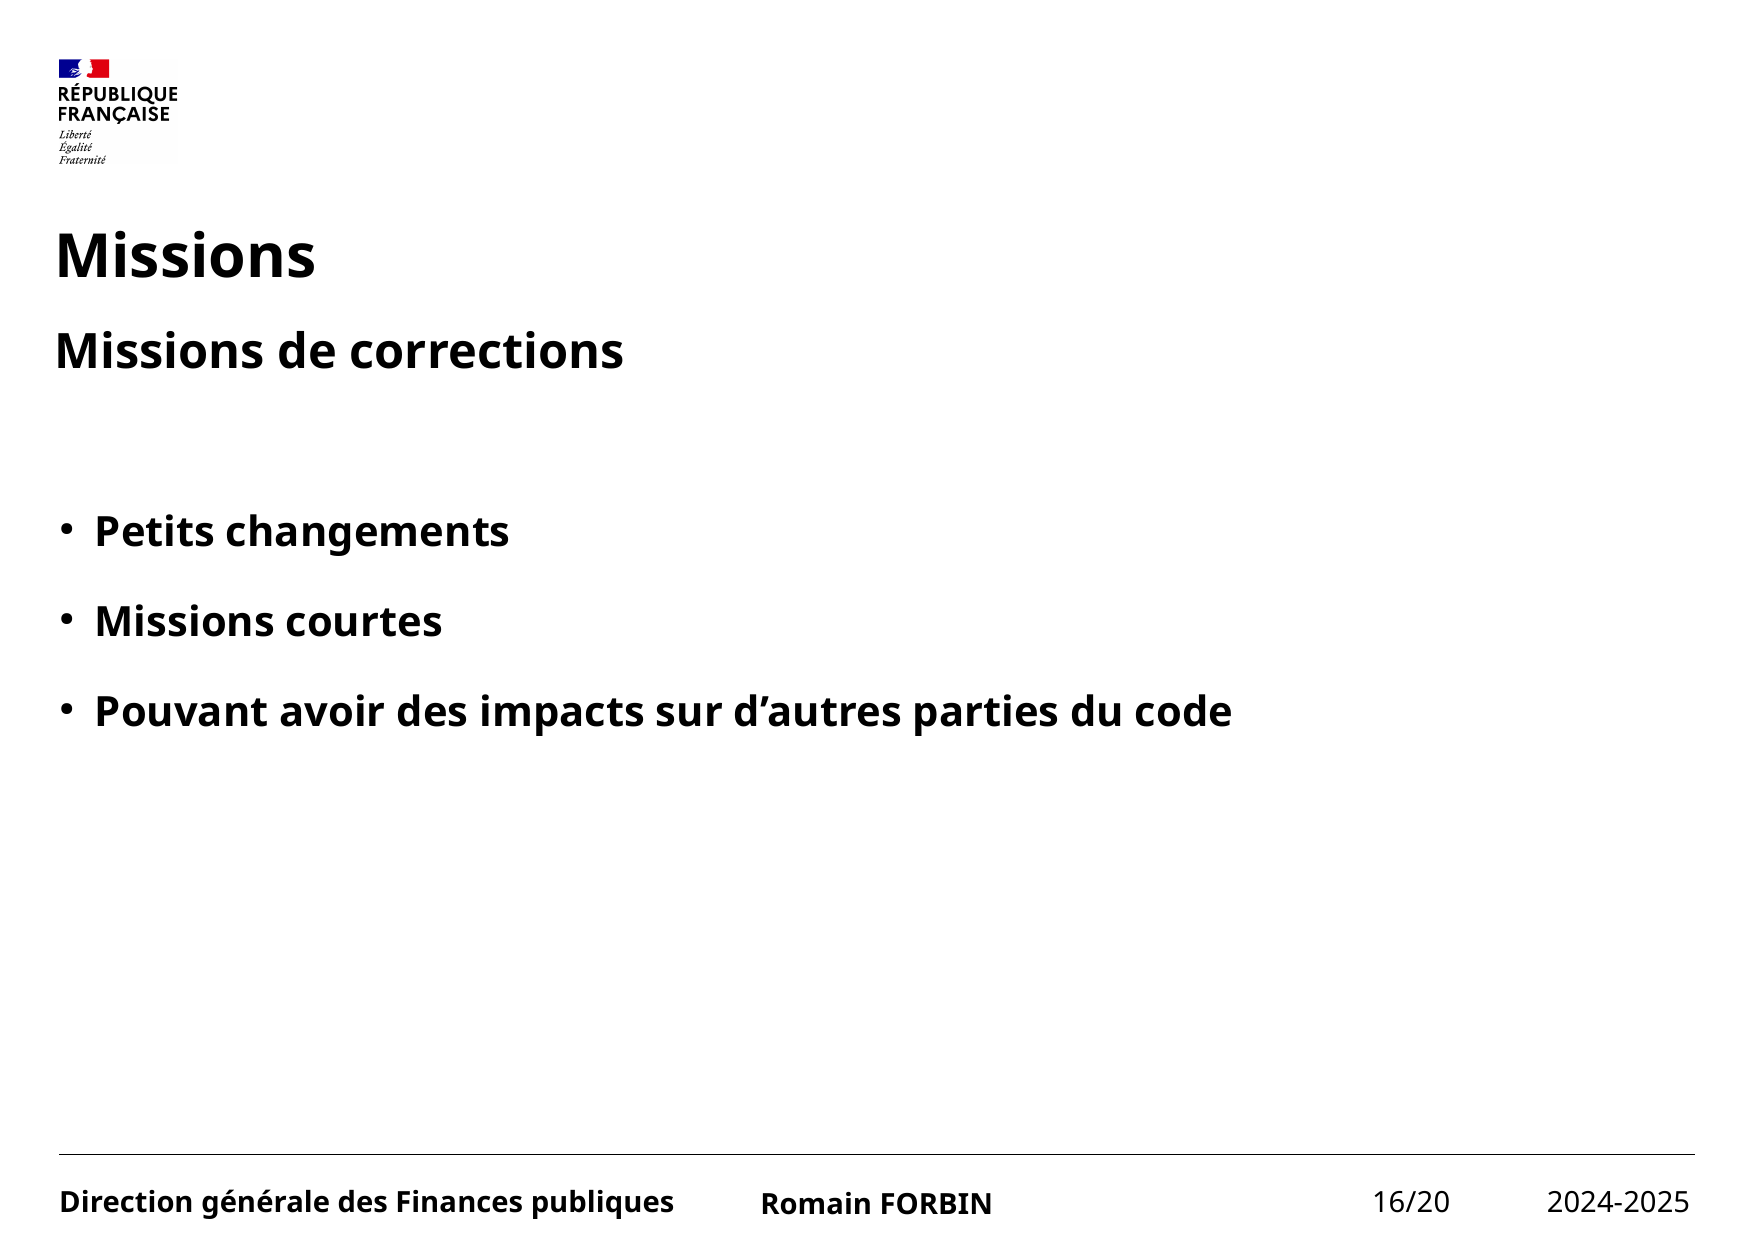

# Missions
Missions de corrections
Petits changements
Missions courtes
Pouvant avoir des impacts sur d’autres parties du code